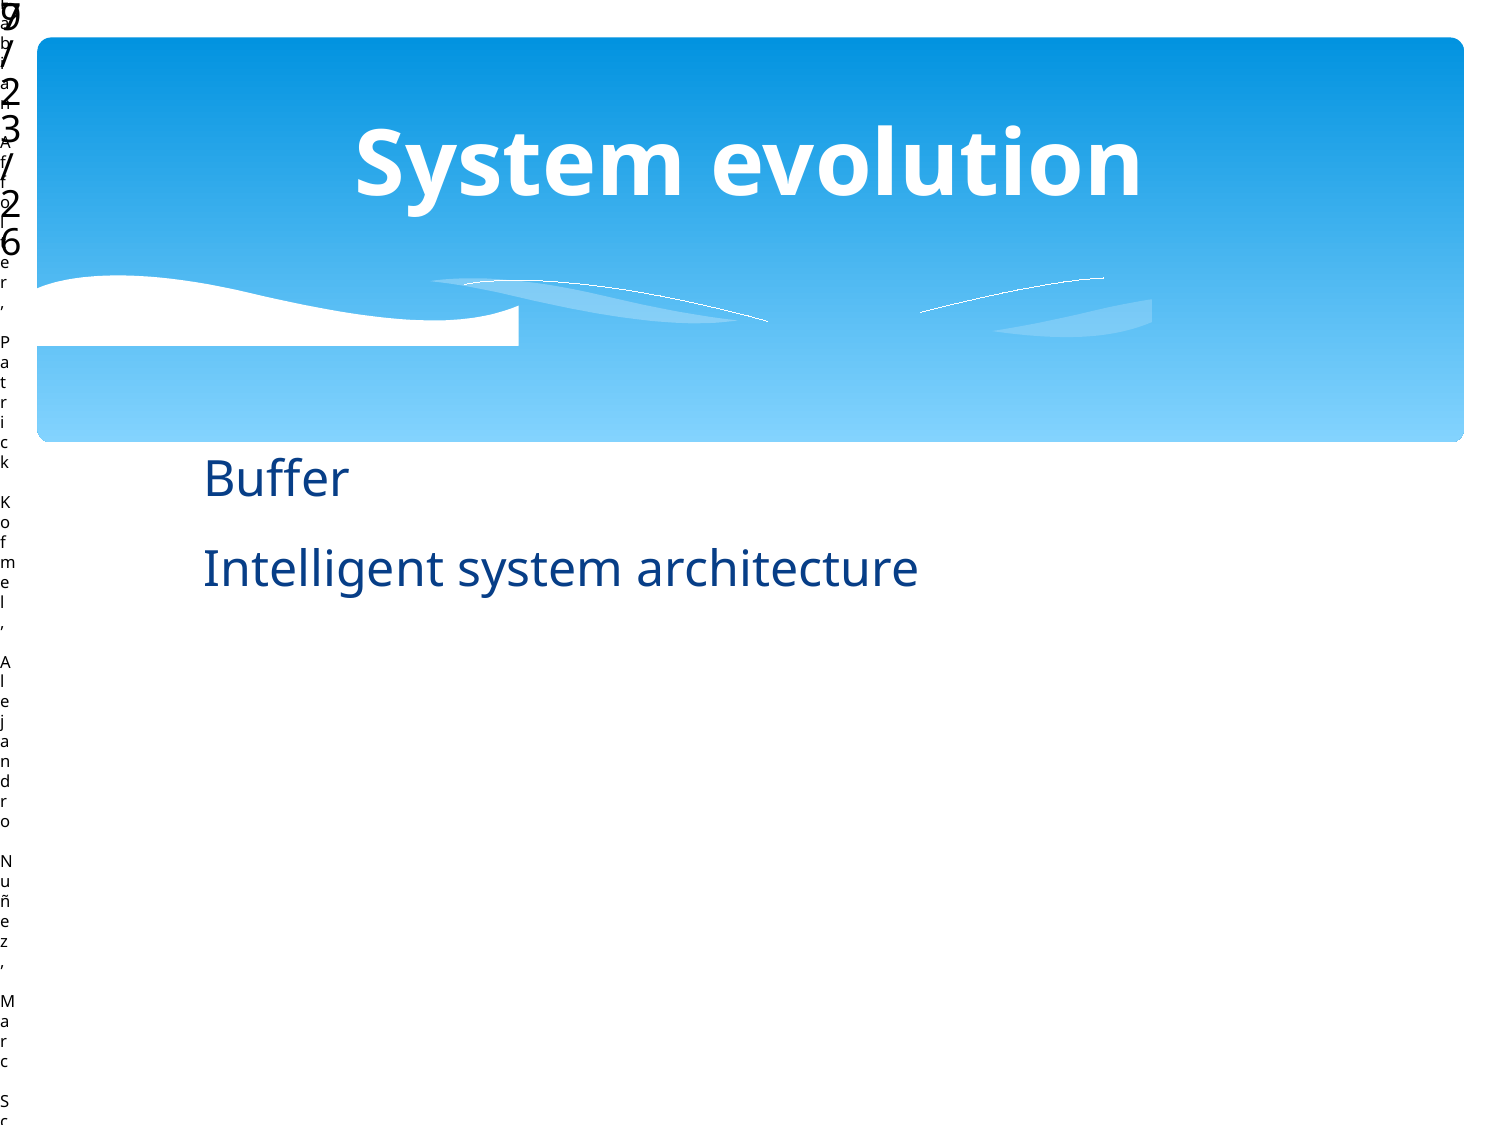

Fabian Affolter, Patrick Kofmel, Alejandro Nuñez, Marc Schärer, Arthur van Ommen
# System evolution
Buffer
Intelligent system architecture